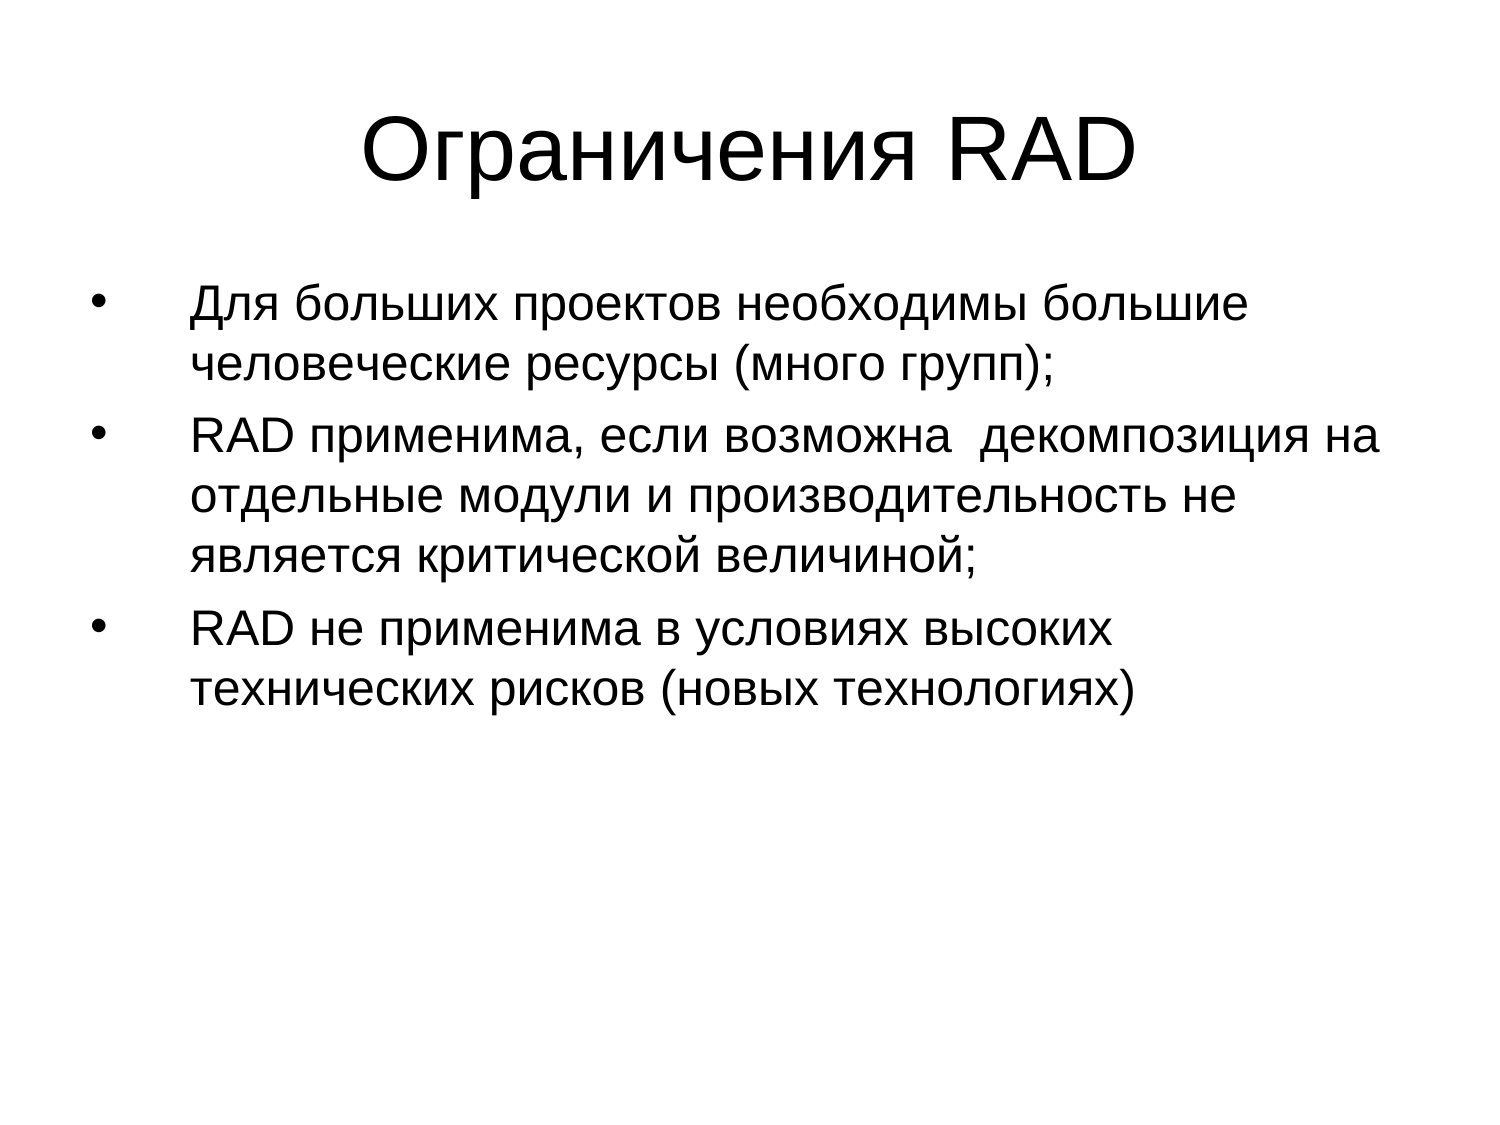

# Ограничения RAD
Для больших проектов необходимы большие человеческие ресурсы (много групп);
RAD применима, если возможна декомпозиция на отдельные модули и производительность не является критической величиной;
RAD не применима в условиях высоких технических рисков (новых технологиях)